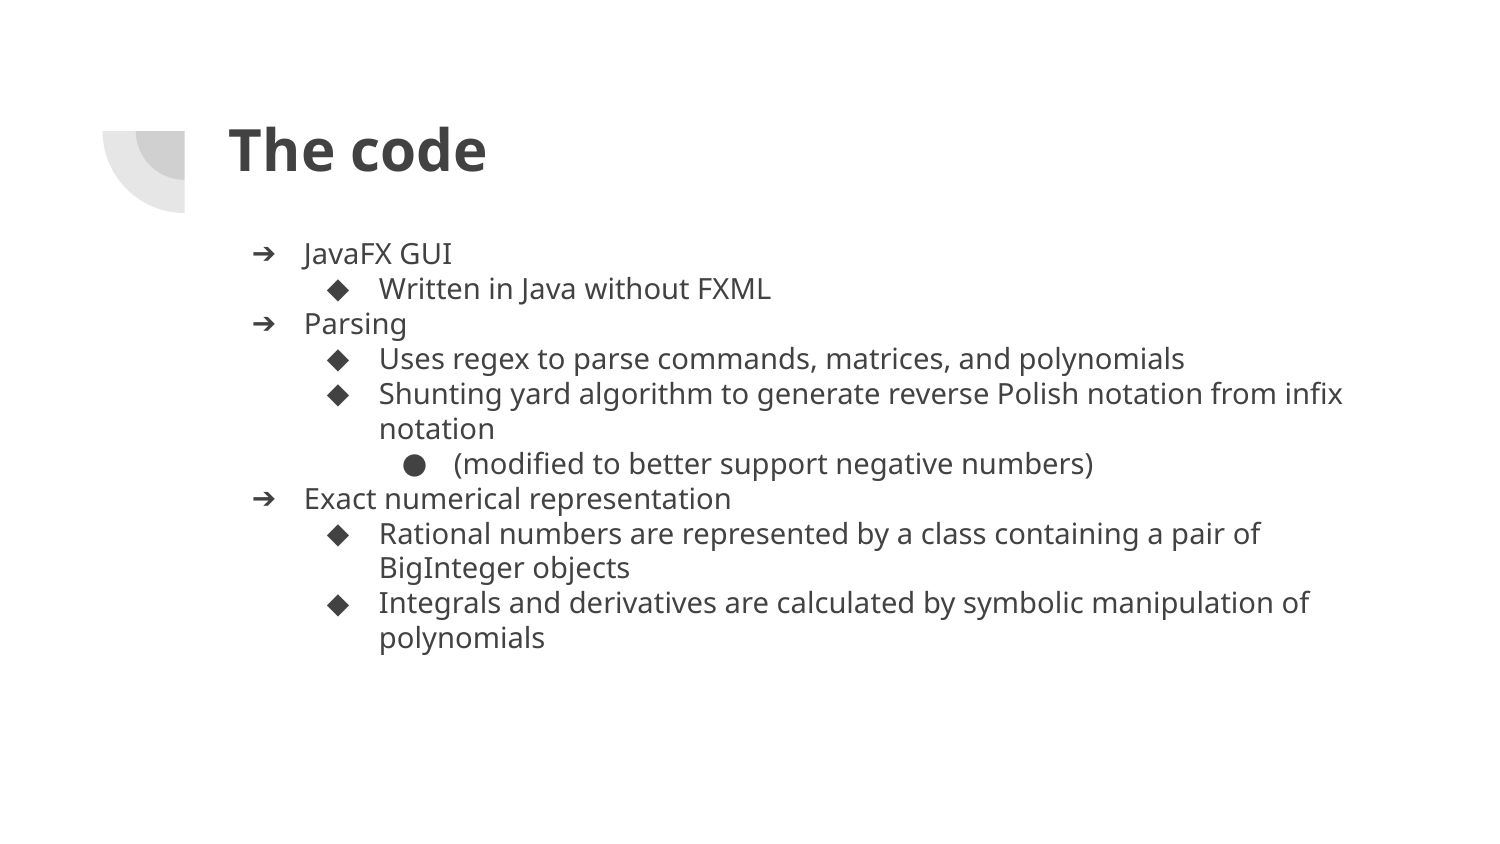

# The code
JavaFX GUI
Written in Java without FXML
Parsing
Uses regex to parse commands, matrices, and polynomials
Shunting yard algorithm to generate reverse Polish notation from infix notation
(modified to better support negative numbers)
Exact numerical representation
Rational numbers are represented by a class containing a pair of BigInteger objects
Integrals and derivatives are calculated by symbolic manipulation of polynomials